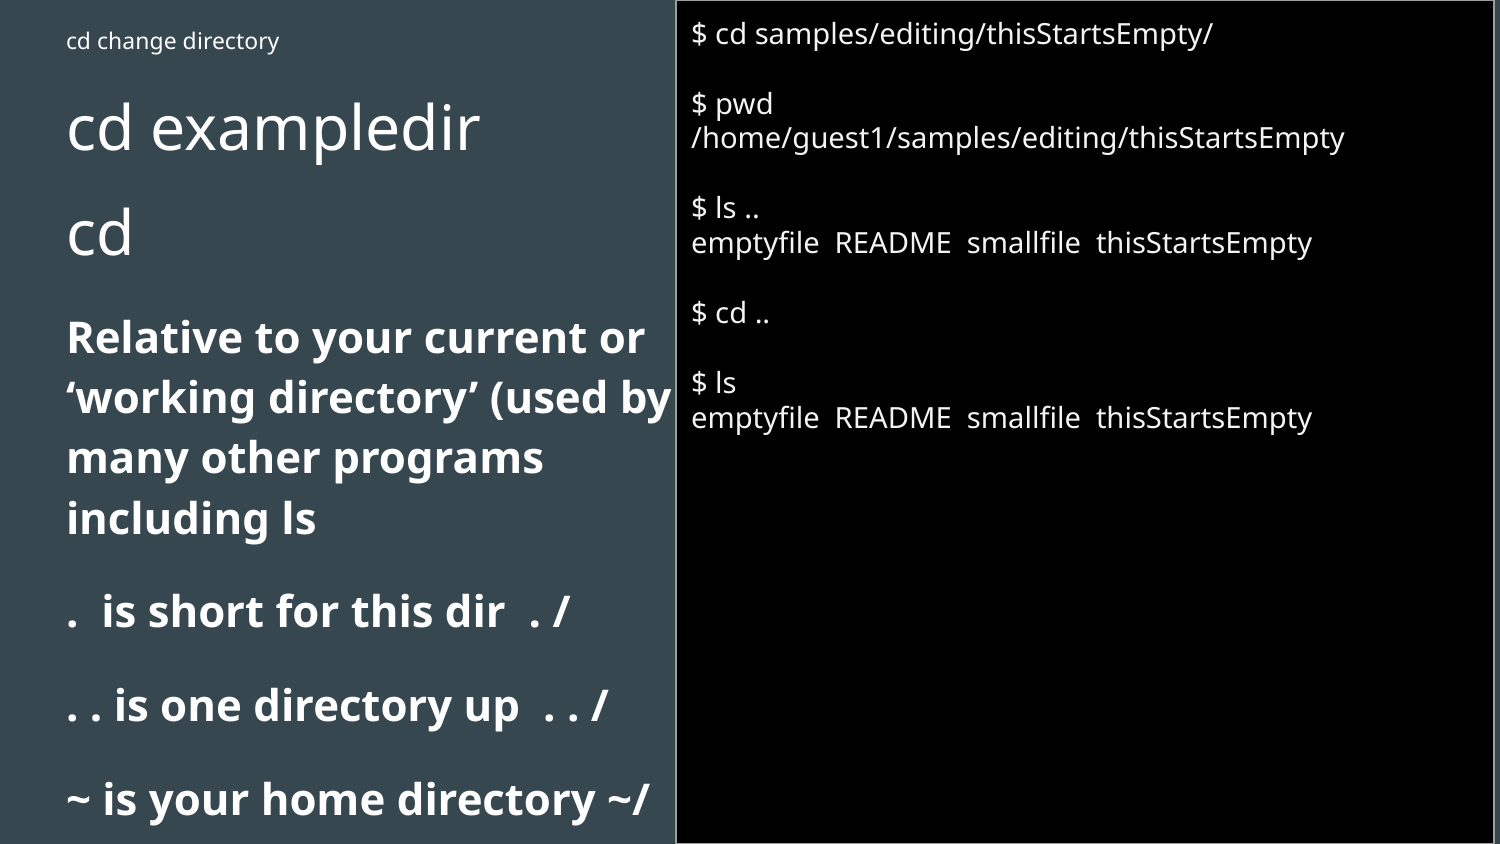

$ cd samples/editing/thisStartsEmpty/
$ pwd
/home/guest1/samples/editing/thisStartsEmpty
$ ls ..
emptyfile README smallfile thisStartsEmpty
$ cd ..
$ ls
emptyfile README smallfile thisStartsEmpty
cd change directory
# cd exampledir
cd
Relative to your current or ‘working directory’ (used by many other programs including ls
. is short for this dir . /
. . is one directory up . . /
~ is your home directory ~/